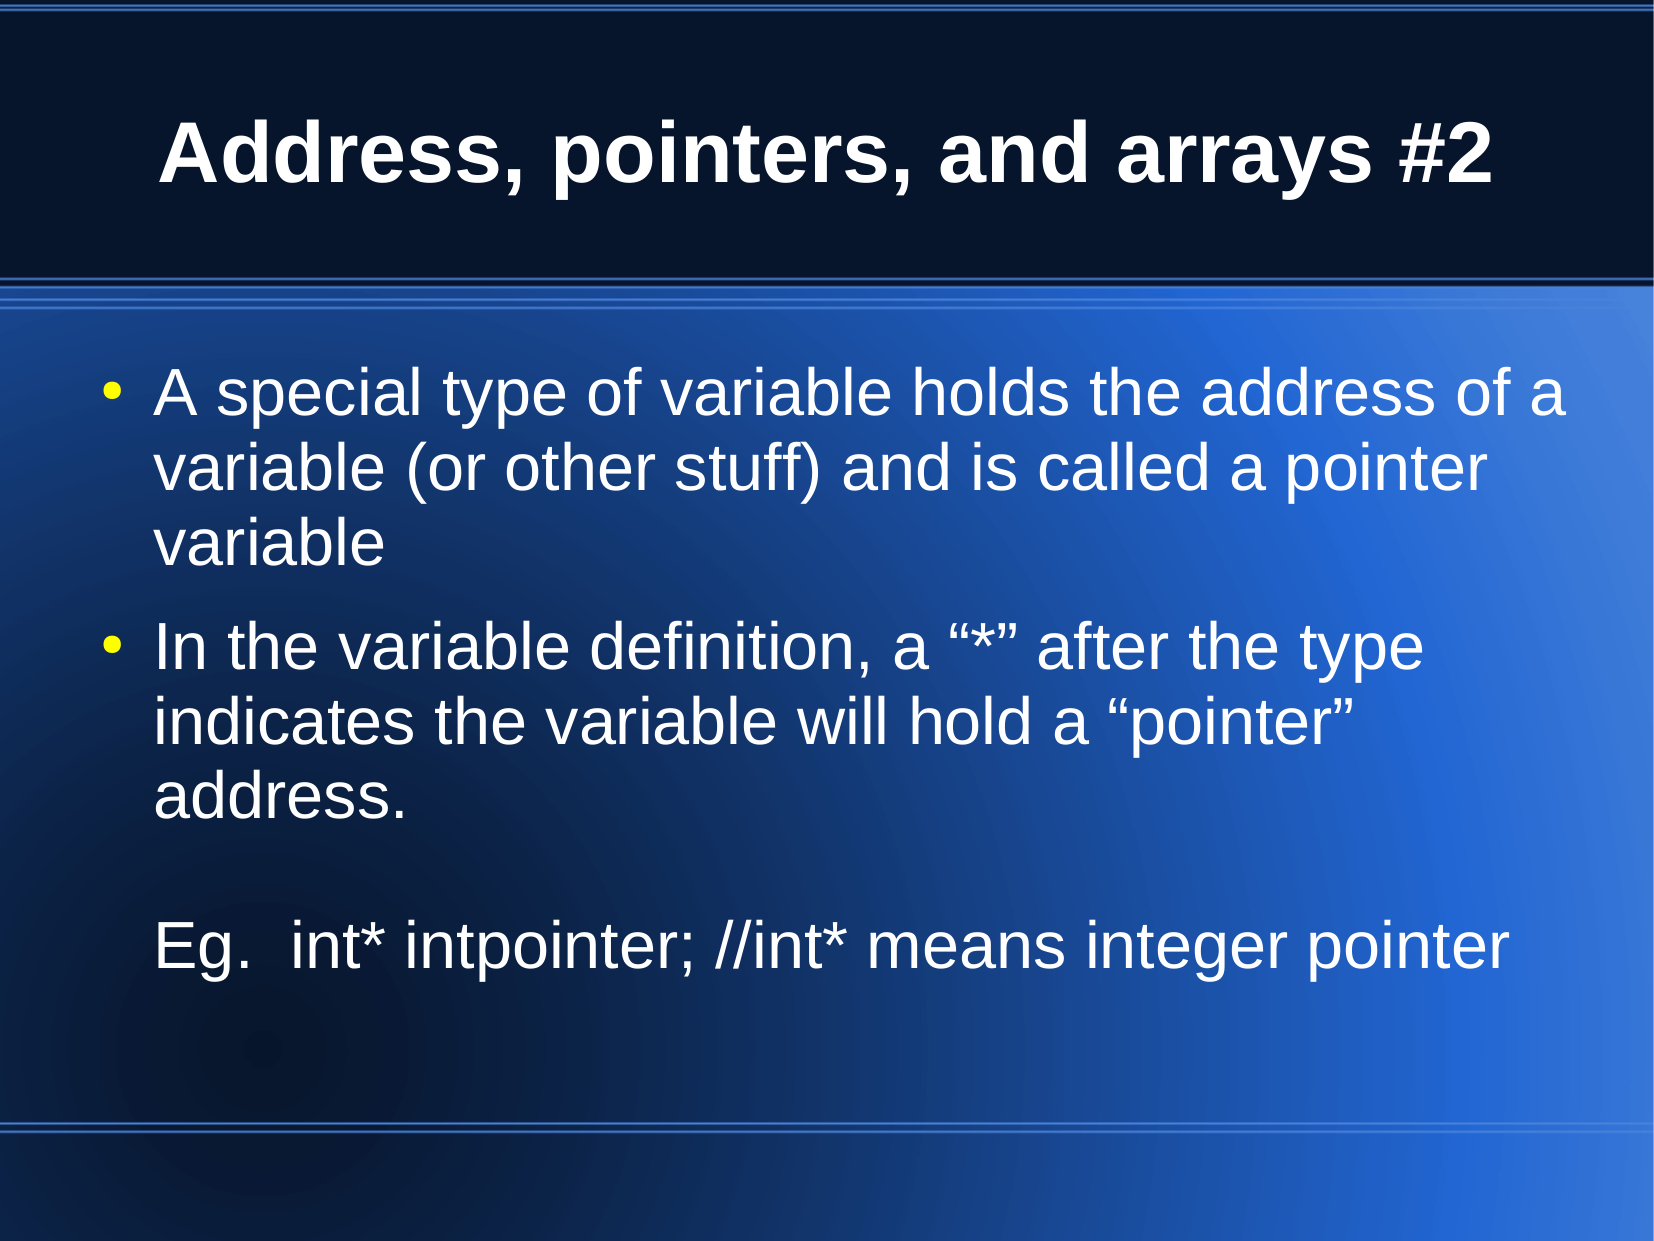

# Address, pointers, and arrays #2
A special type of variable holds the address of a variable (or other stuff) and is called a pointer variable
In the variable definition, a “*” after the type indicates the variable will hold a “pointer” address.
Eg. int* intpointer; //int* means integer pointer